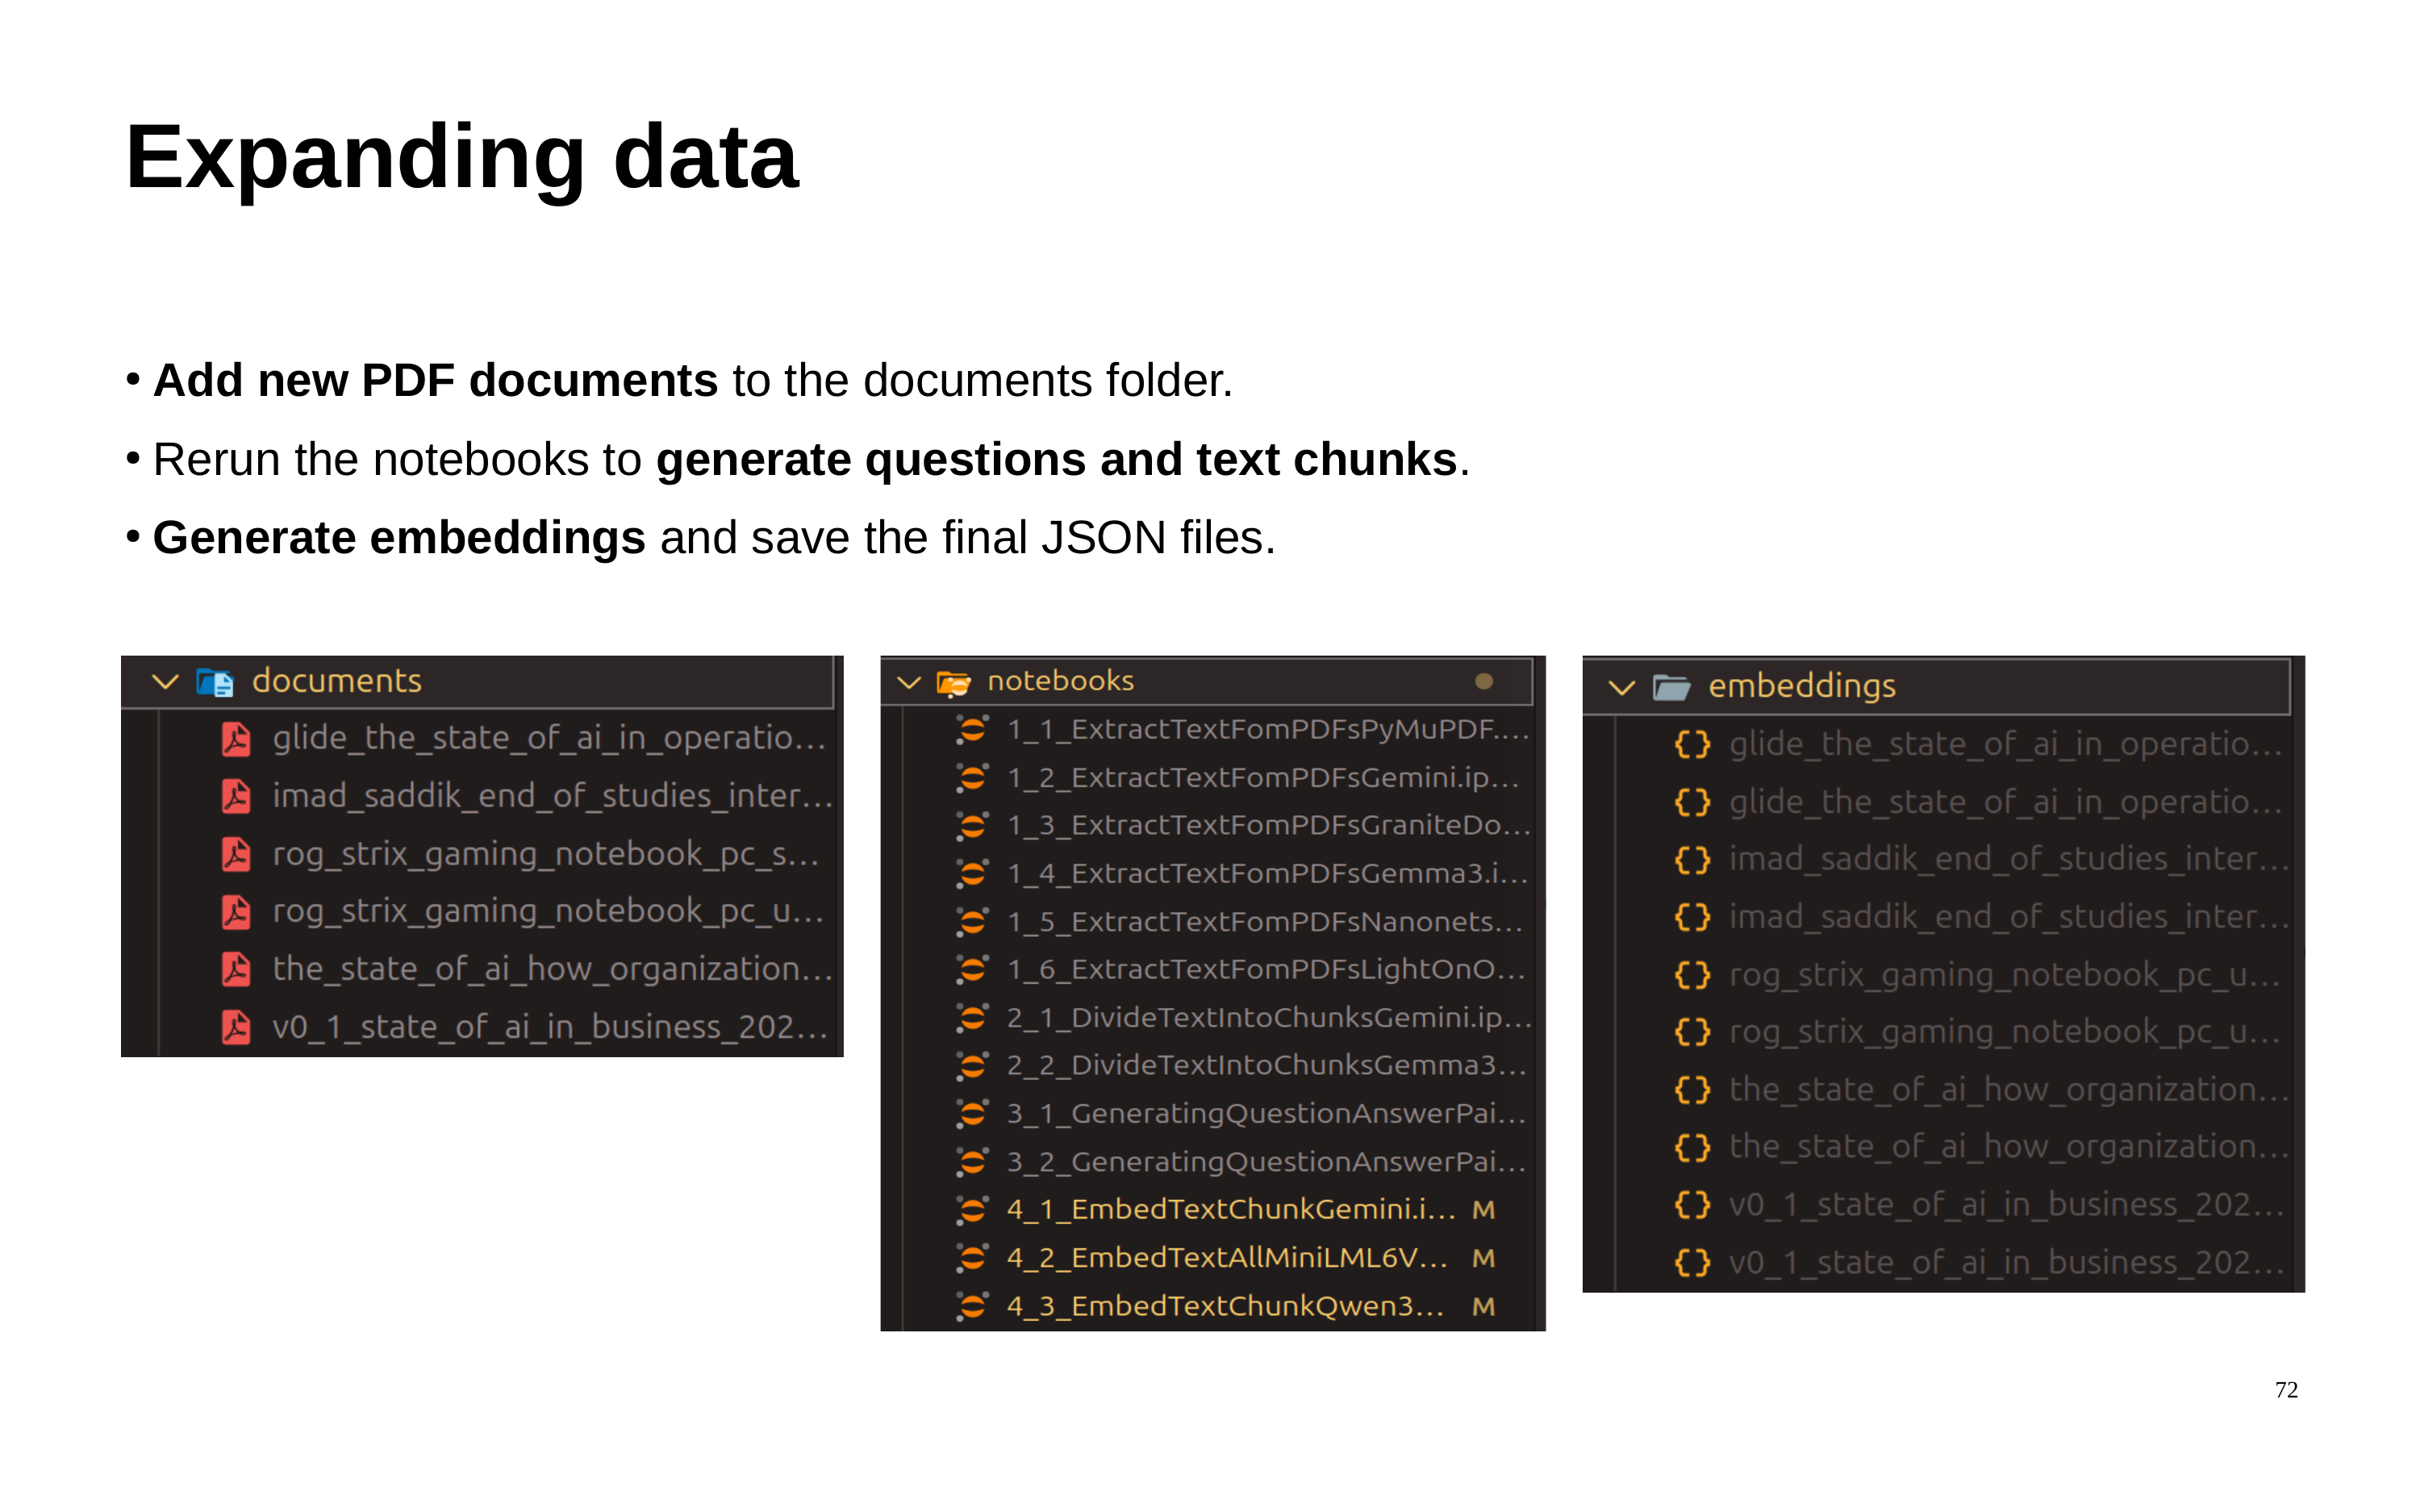

Expanding data
Add new PDF documents to the documents folder.
Rerun the notebooks to generate questions and text chunks.
Generate embeddings and save the final JSON files.
72